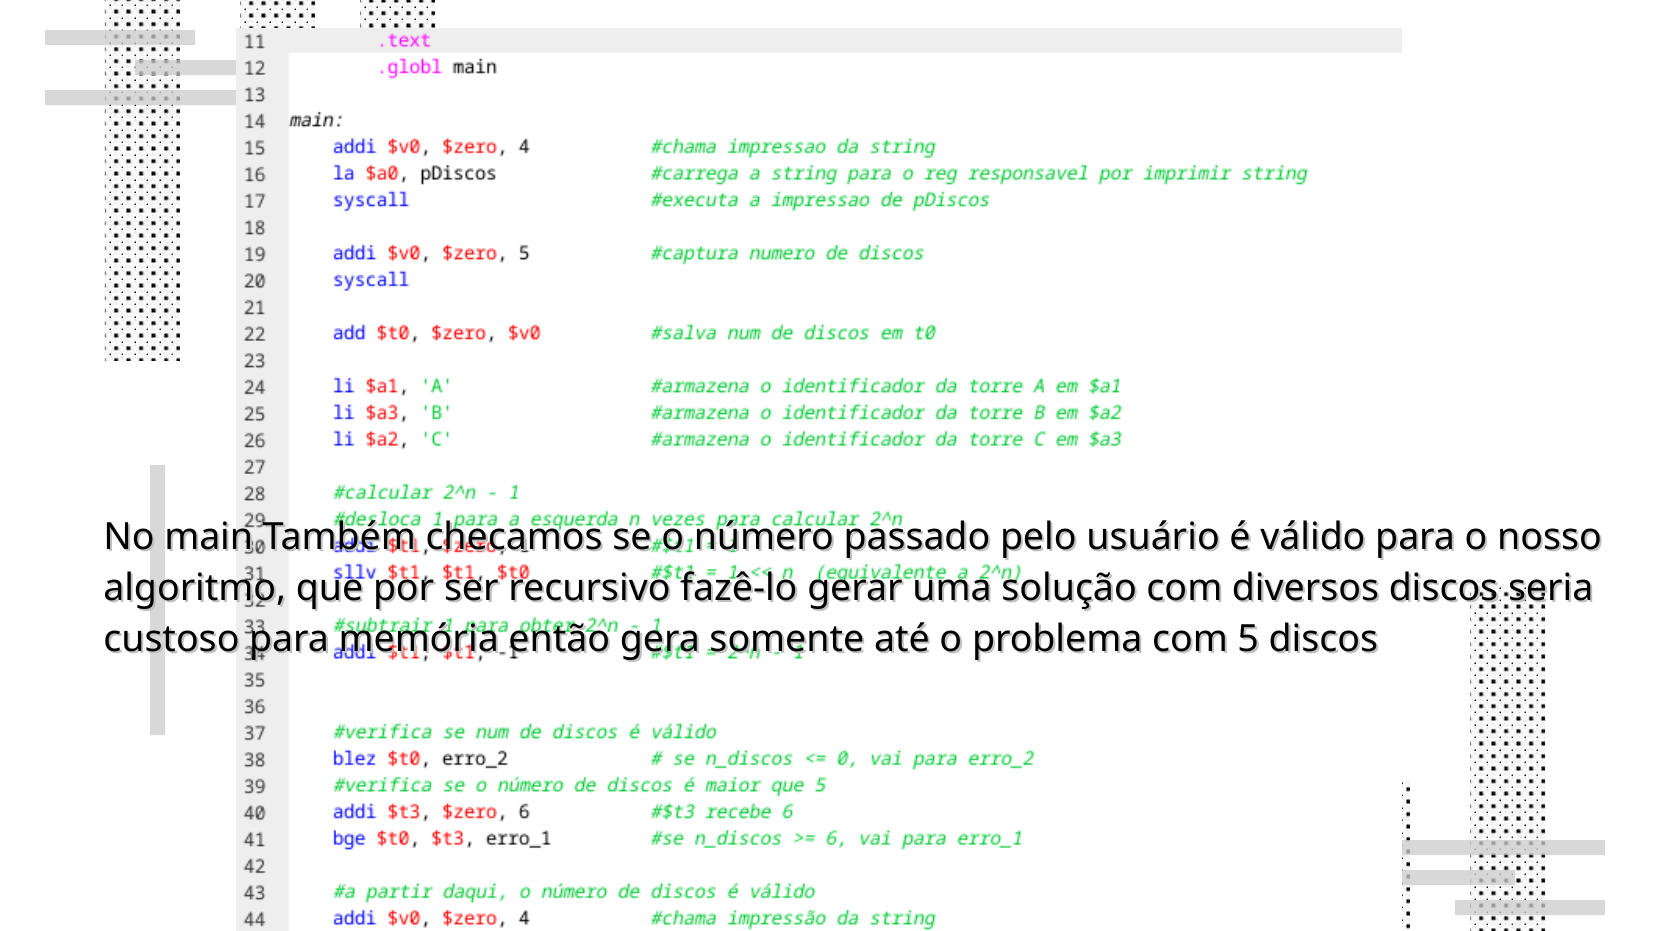

# O algoritmo em Assembly Mips
No main Também checamos se o número passado pelo usuário é válido para o nosso algoritmo, que por ser recursivo fazê-lo gerar uma solução com diversos discos seria custoso para memória então gera somente até o problema com 5 discos